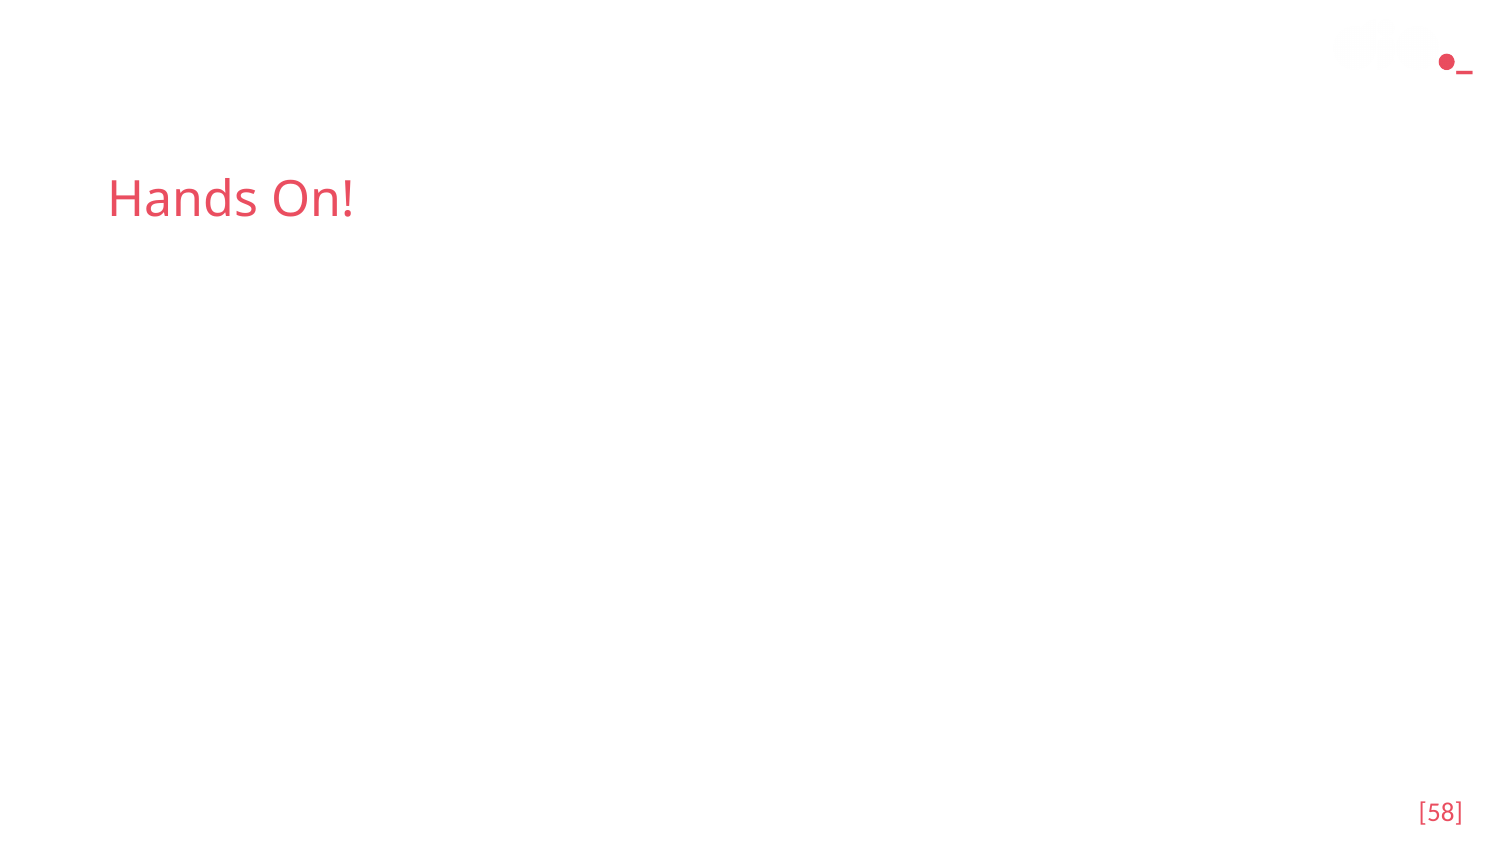

Hands On!
package main
Import “fmt”
Func main(){
	fmt.Println(true && true)
	fmt.Println(true && false)
	fmt.Println(true || true)
	fmt.Println(true || false)
	fmt.Println(!true)
}